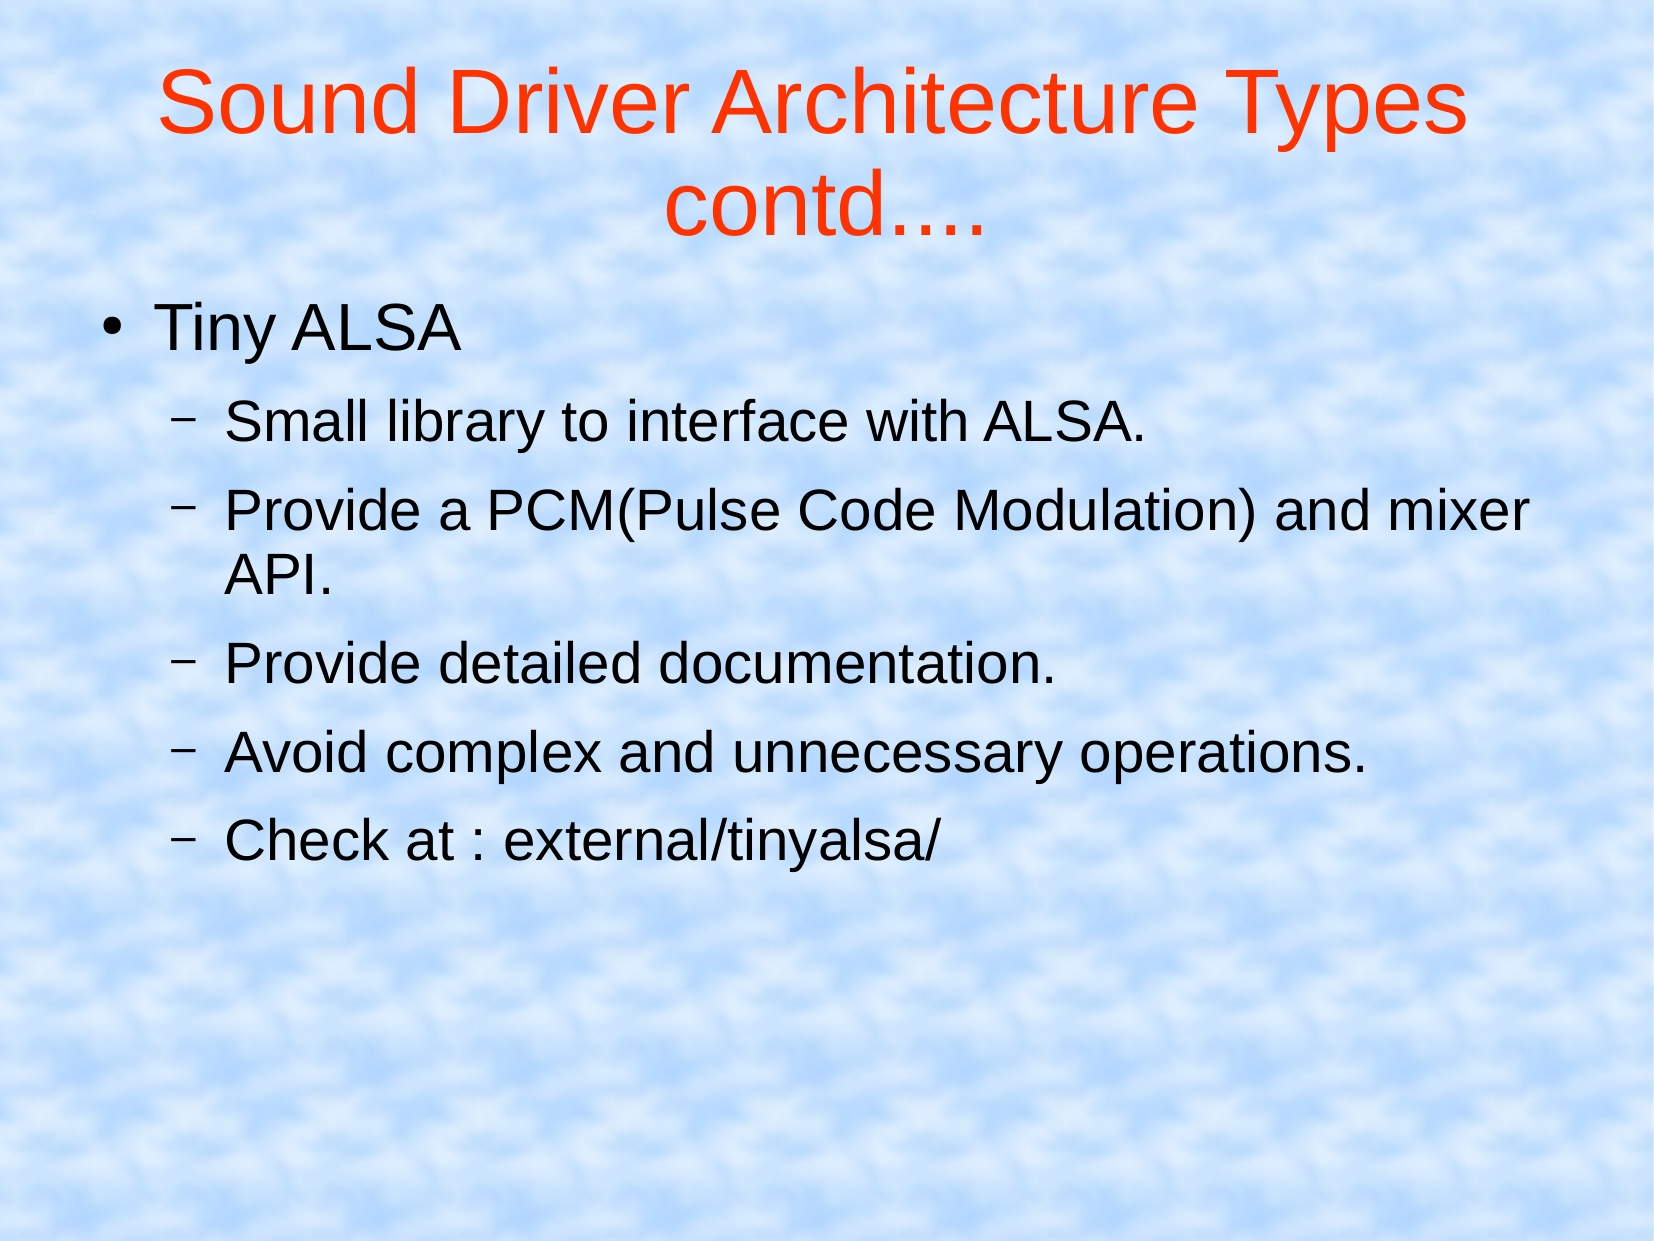

# Sound Driver Architecture Types contd....
Tiny ALSA
Small library to interface with ALSA.
Provide a PCM(Pulse Code Modulation) and mixer API.
Provide detailed documentation.
Avoid complex and unnecessary operations.
Check at : external/tinyalsa/